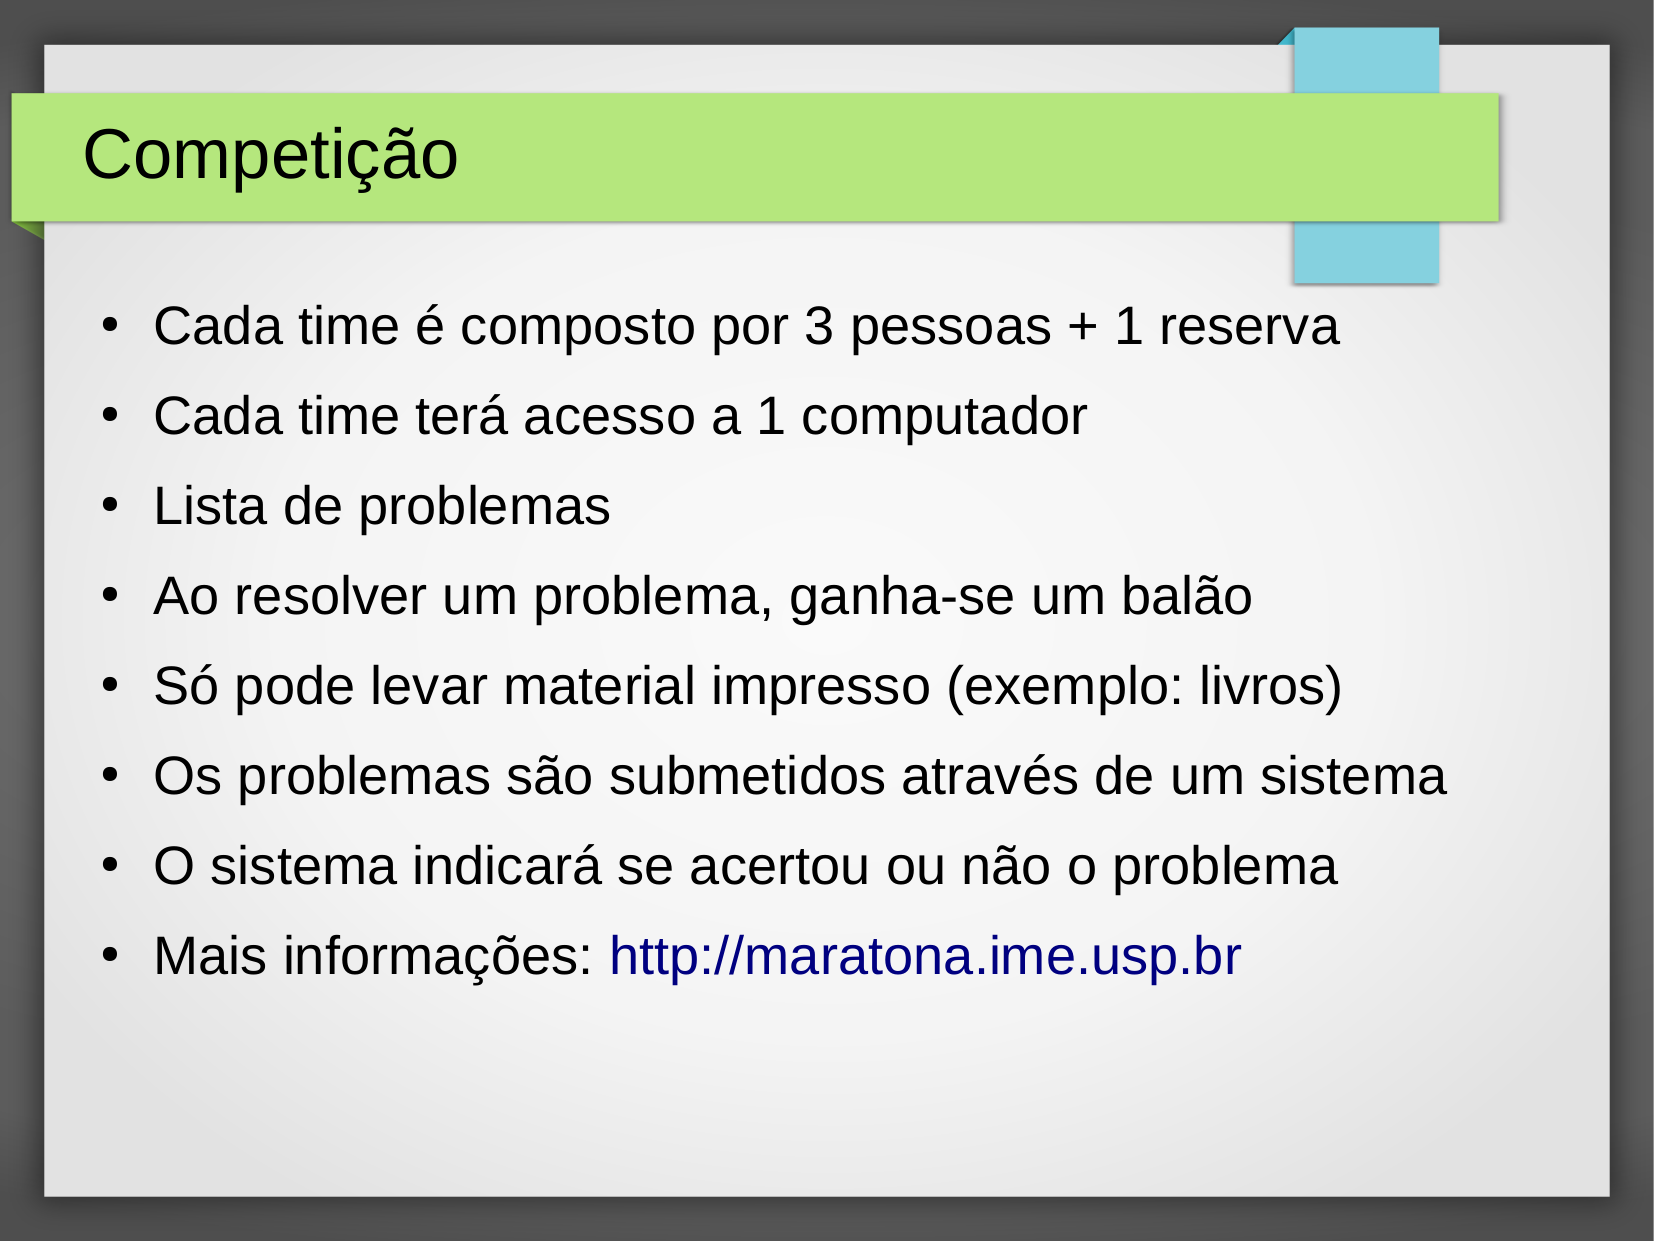

# Competição
Cada time é composto por 3 pessoas + 1 reserva
Cada time terá acesso a 1 computador
Lista de problemas
Ao resolver um problema, ganha-se um balão
Só pode levar material impresso (exemplo: livros)
Os problemas são submetidos através de um sistema
O sistema indicará se acertou ou não o problema
Mais informações: http://maratona.ime.usp.br